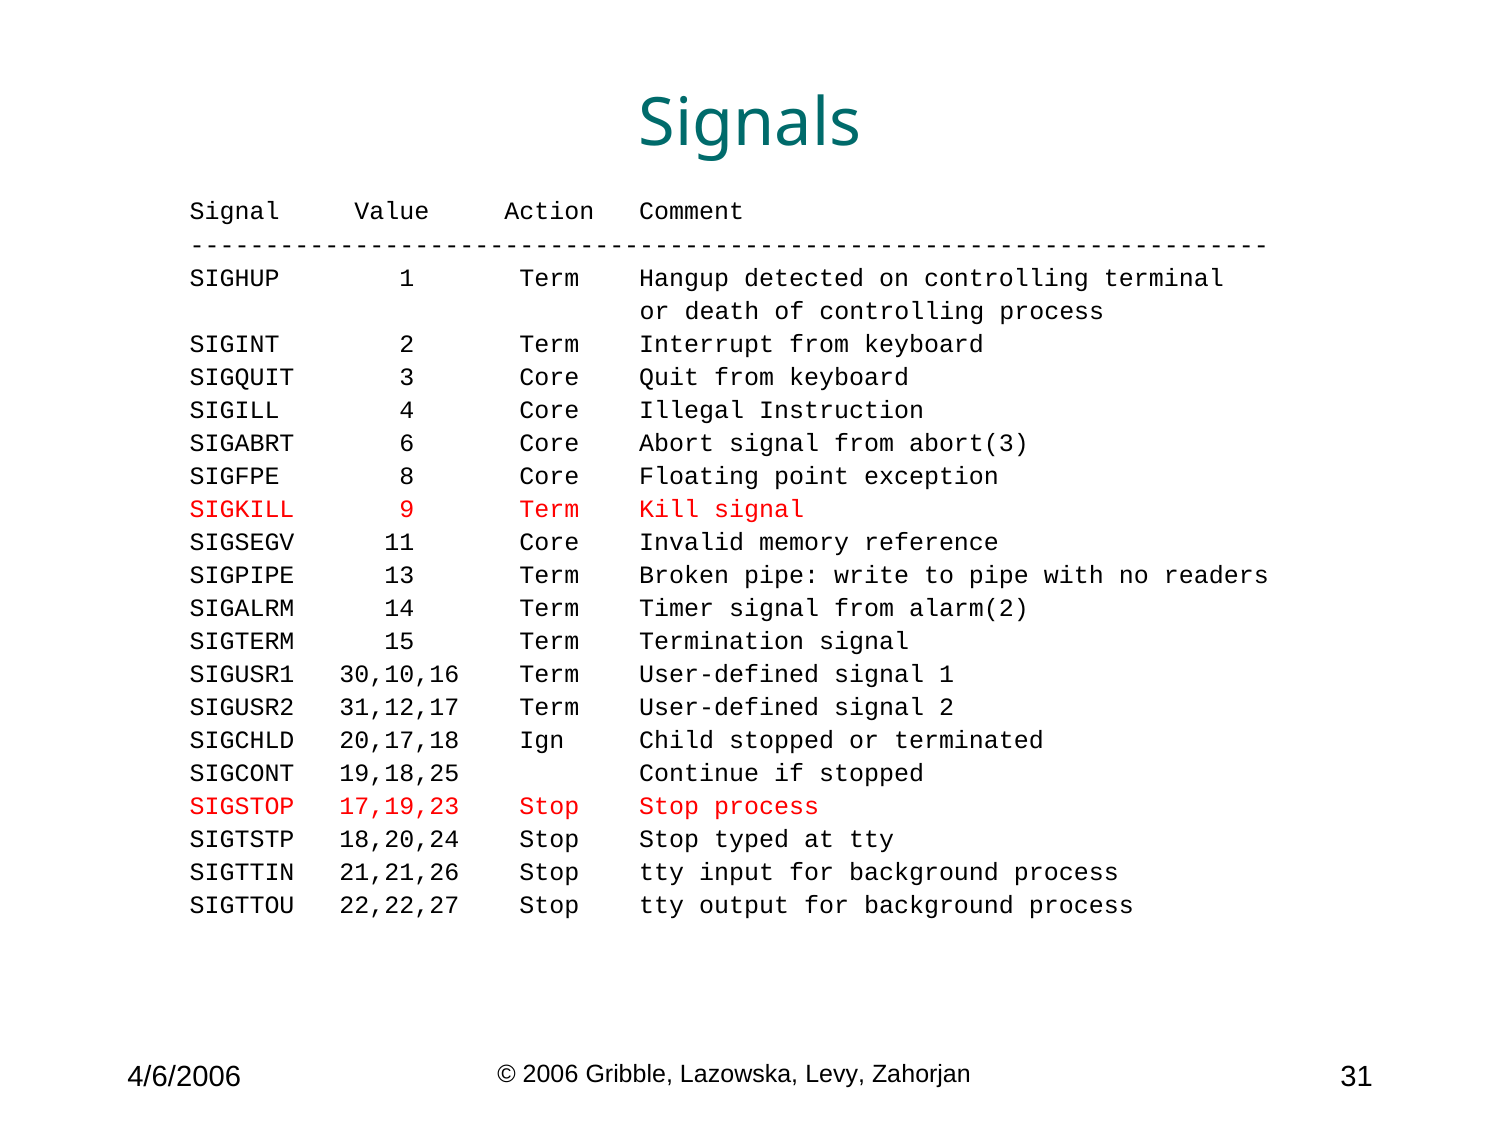

# Signals
 Signal Value Action Comment
 ------------------------------------------------------------------------
 SIGHUP 1 Term Hangup detected on controlling terminal
 or death of controlling process
 SIGINT 2 Term Interrupt from keyboard
 SIGQUIT 3 Core Quit from keyboard
 SIGILL 4 Core Illegal Instruction
 SIGABRT 6 Core Abort signal from abort(3)
 SIGFPE 8 Core Floating point exception
 SIGKILL 9 Term Kill signal
 SIGSEGV 11 Core Invalid memory reference
 SIGPIPE 13 Term Broken pipe: write to pipe with no readers
 SIGALRM 14 Term Timer signal from alarm(2)
 SIGTERM 15 Term Termination signal
 SIGUSR1 30,10,16 Term User-defined signal 1
 SIGUSR2 31,12,17 Term User-defined signal 2
 SIGCHLD 20,17,18 Ign Child stopped or terminated
 SIGCONT 19,18,25 Continue if stopped
 SIGSTOP 17,19,23 Stop Stop process
 SIGTSTP 18,20,24 Stop Stop typed at tty
 SIGTTIN 21,21,26 Stop tty input for background process
 SIGTTOU 22,22,27 Stop tty output for background process
31